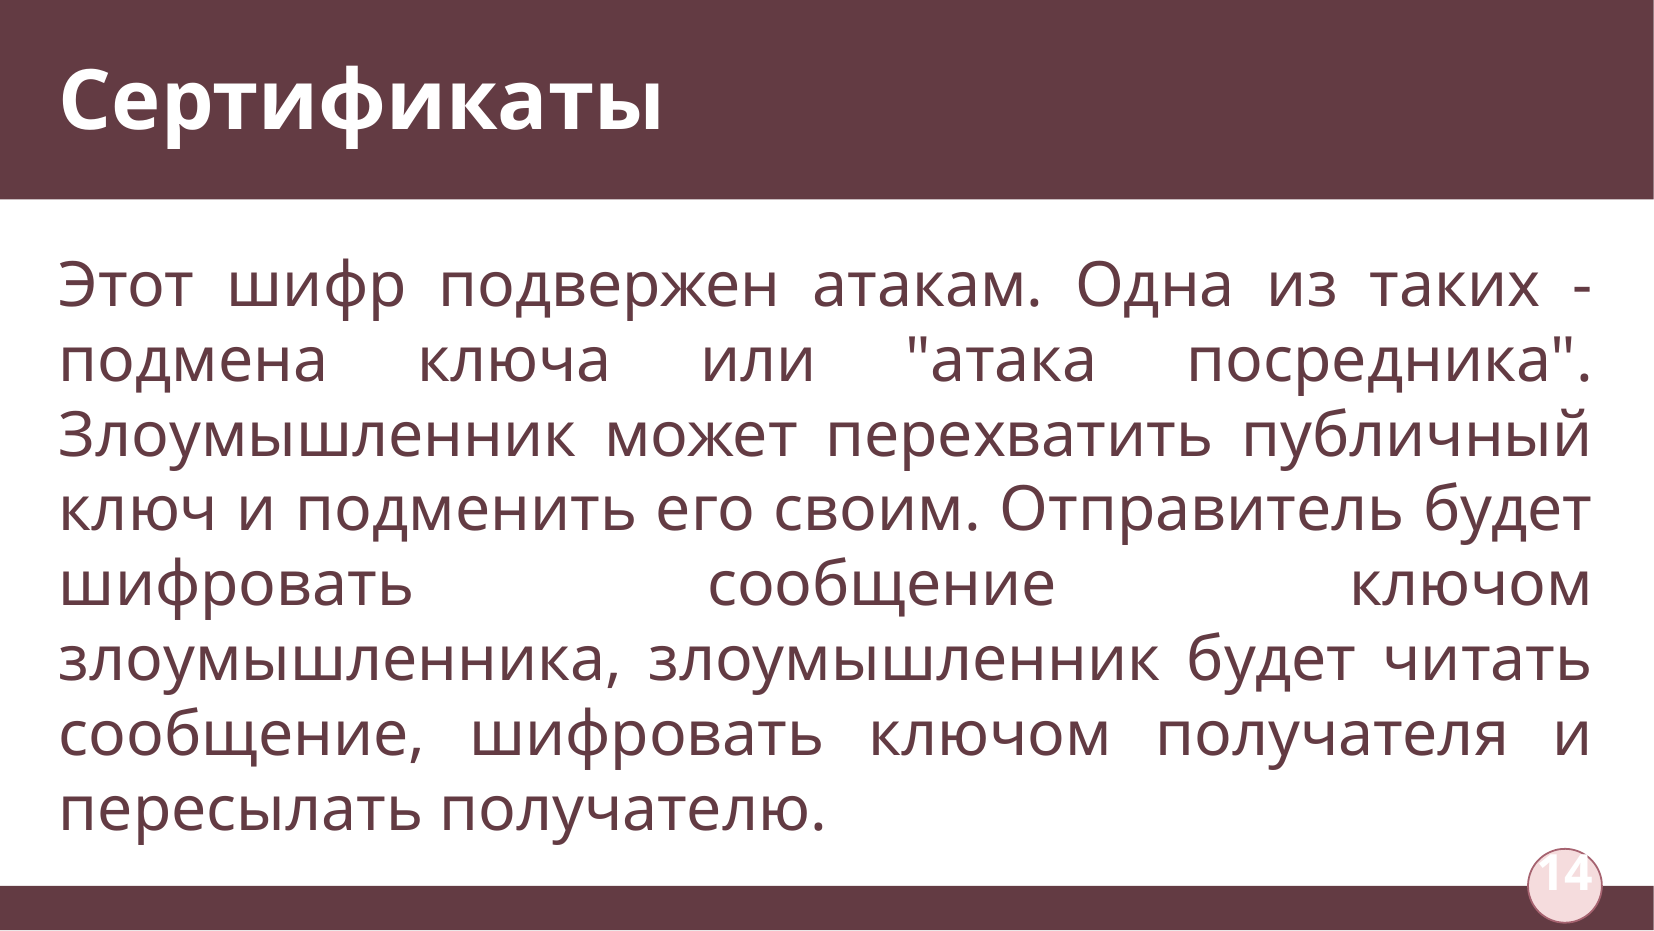

# Сертификаты
Этот шифр подвержен атакам. Одна из таких - подмена ключа или "атака посредника". Злоумышленник может перехватить публичный ключ и подменить его своим. Отправитель будет шифровать сообщение ключом злоумышленника, злоумышленник будет читать сообщение, шифровать ключом получателя и пересылать получателю.